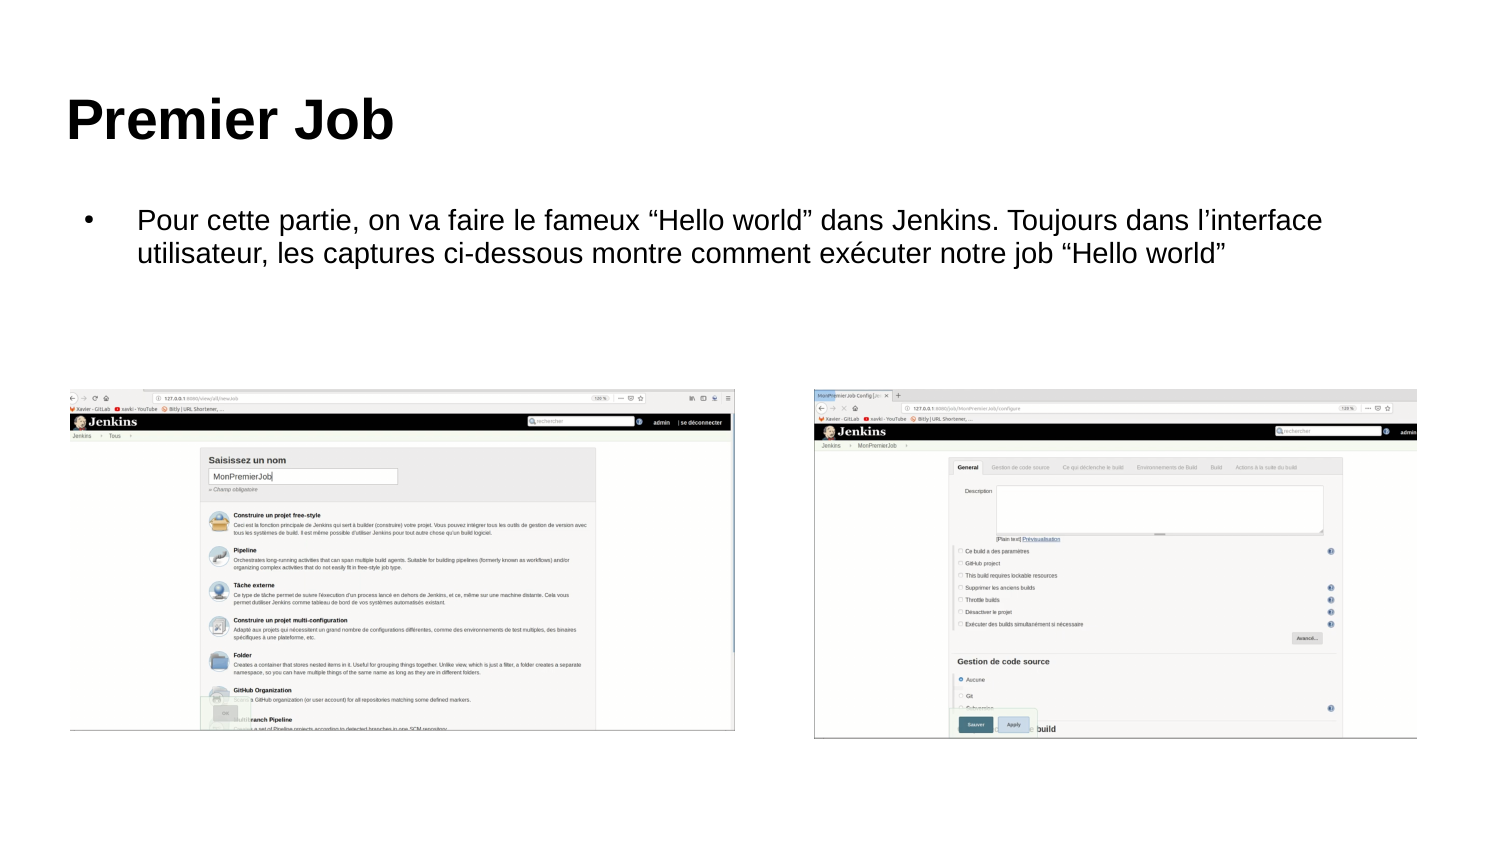

# Premier Job
Pour cette partie, on va faire le fameux “Hello world” dans Jenkins. Toujours dans l’interface utilisateur, les captures ci-dessous montre comment exécuter notre job “Hello world”